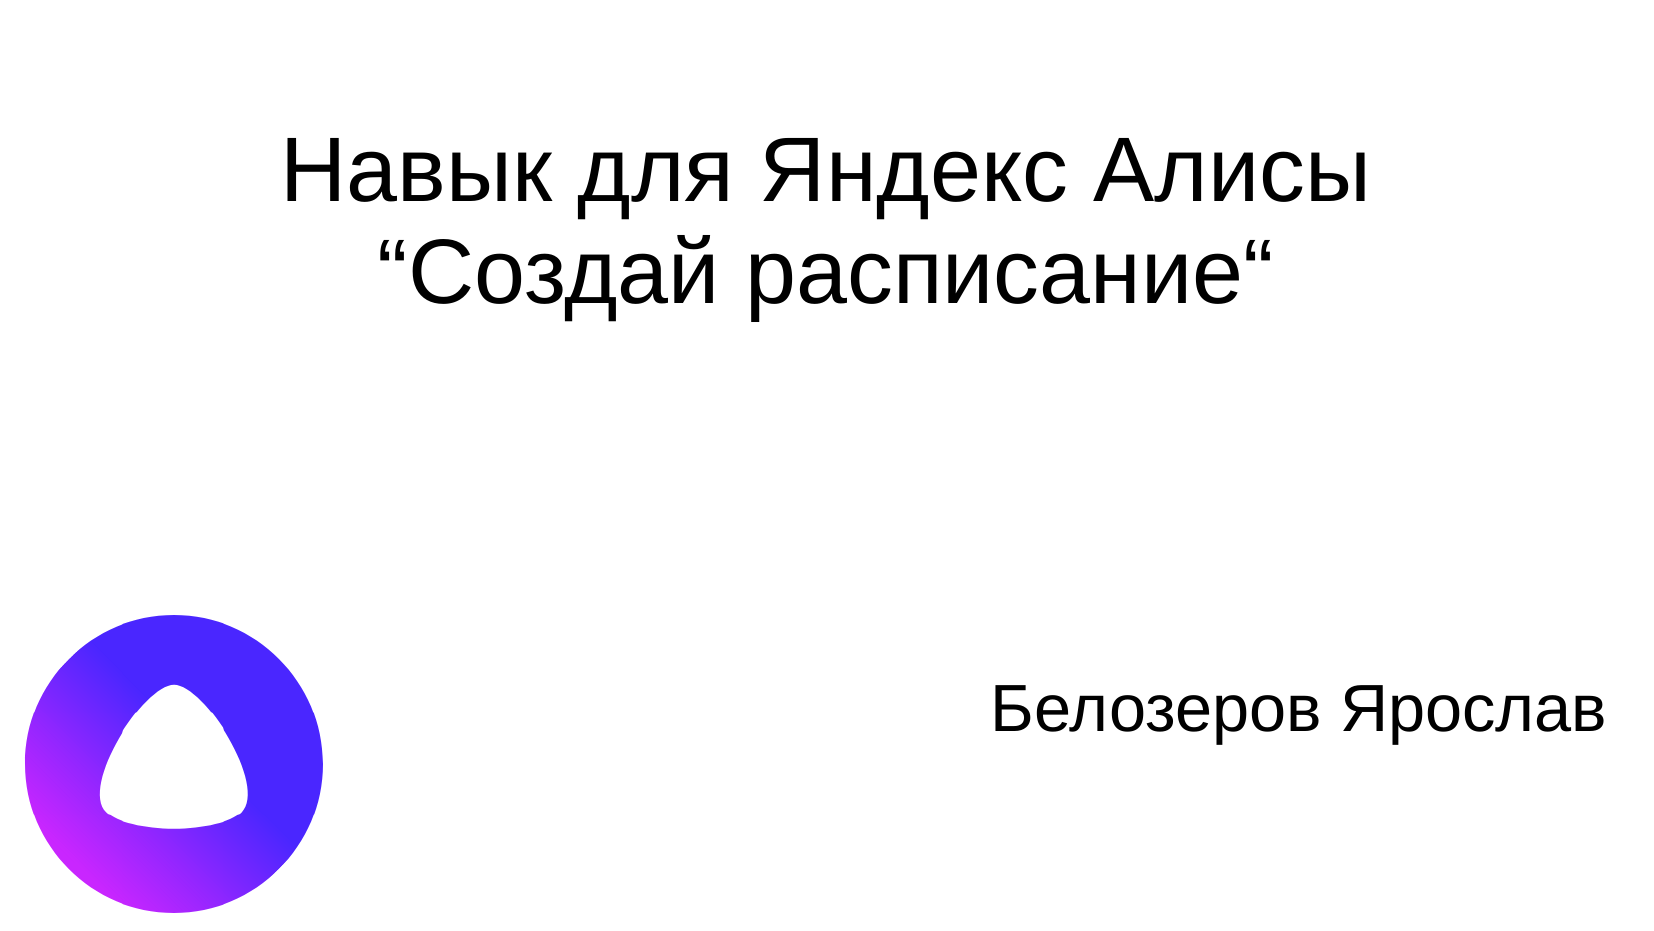

# Навык для Яндекс Алисы “Создай расписание“
Белозеров Ярослав